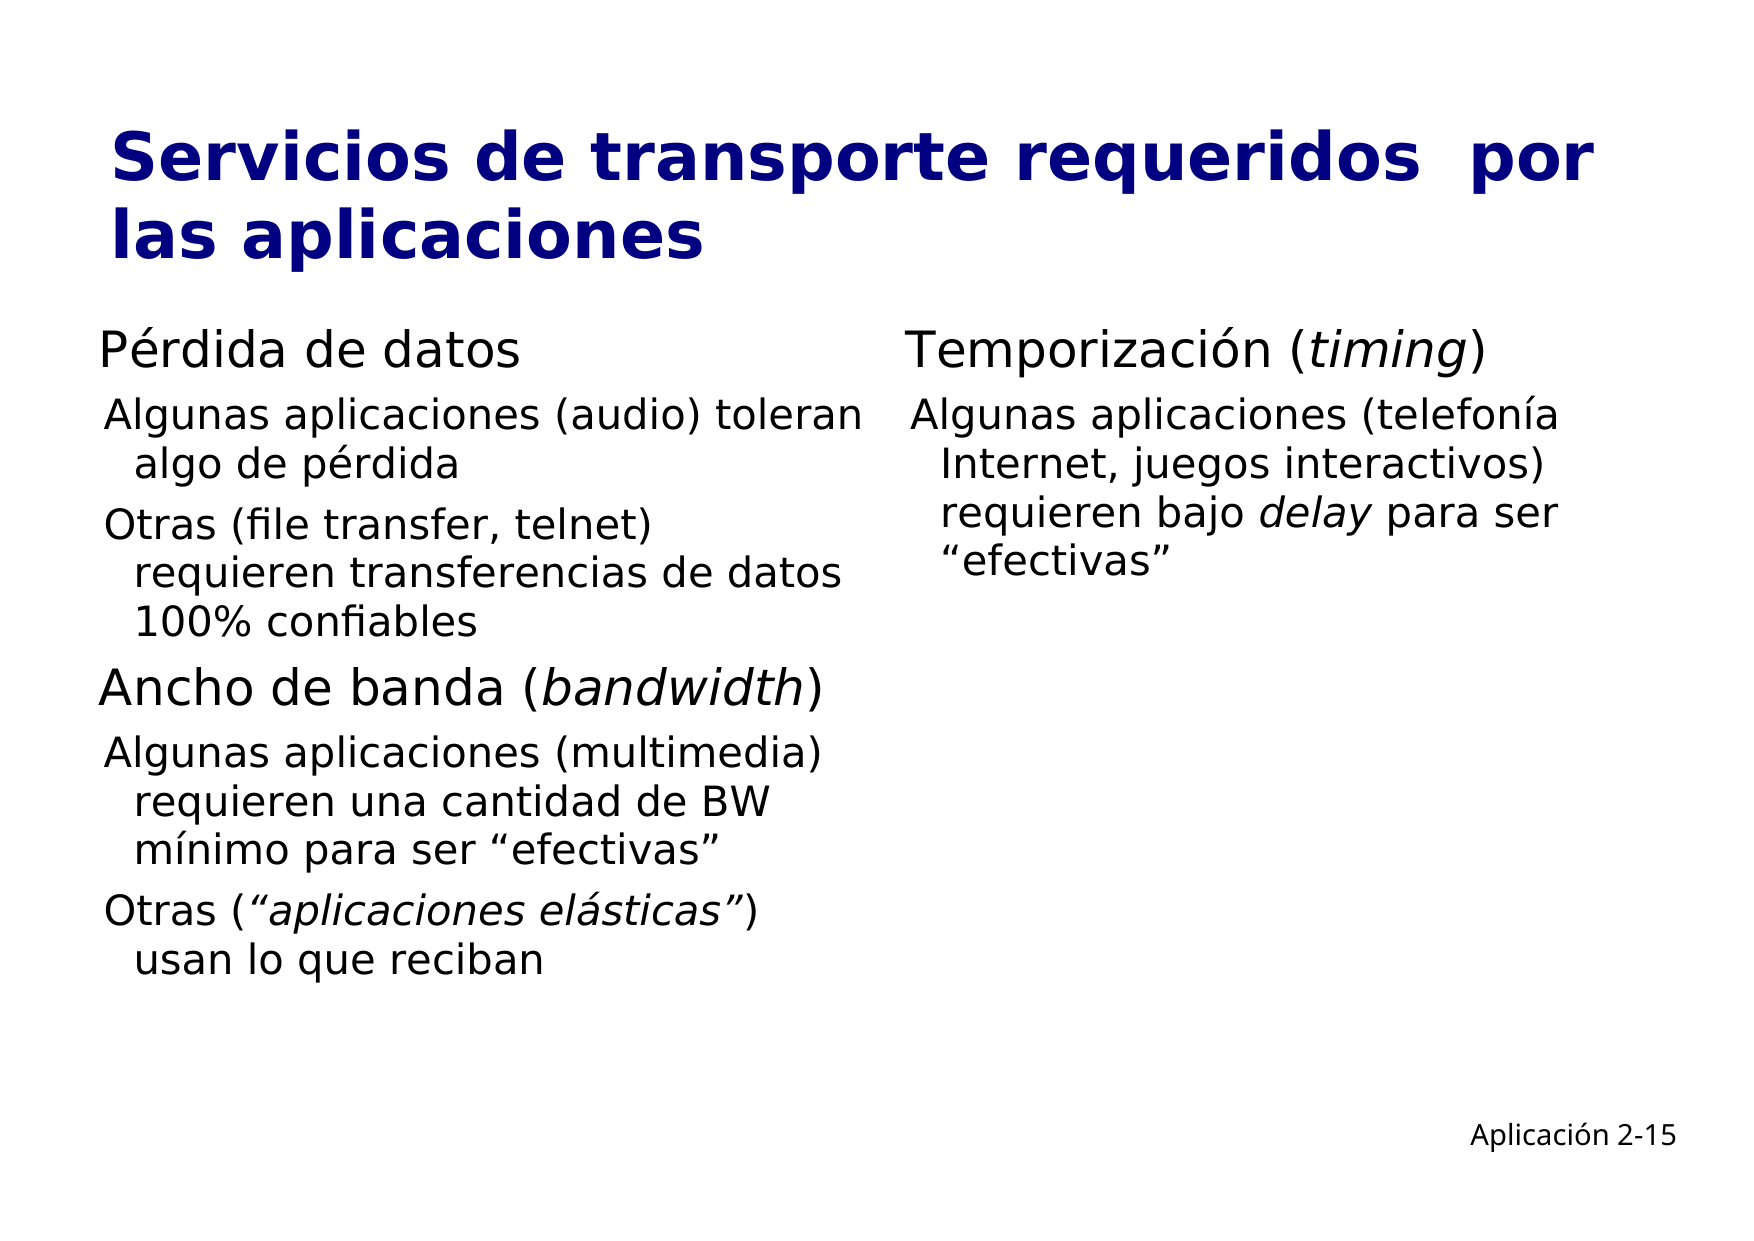

# Servicios de transporte requeridos por las aplicaciones
Pérdida de datos
Algunas aplicaciones (audio) toleran algo de pérdida
Otras (file transfer, telnet) requieren transferencias de datos 100% confiables
Ancho de banda (bandwidth)
Algunas aplicaciones (multimedia) requieren una cantidad de BW mínimo para ser “efectivas”
Otras (“aplicaciones elásticas”) usan lo que reciban
Temporización (timing)
Algunas aplicaciones (telefonía Internet, juegos interactivos) requieren bajo delay para ser “efectivas”